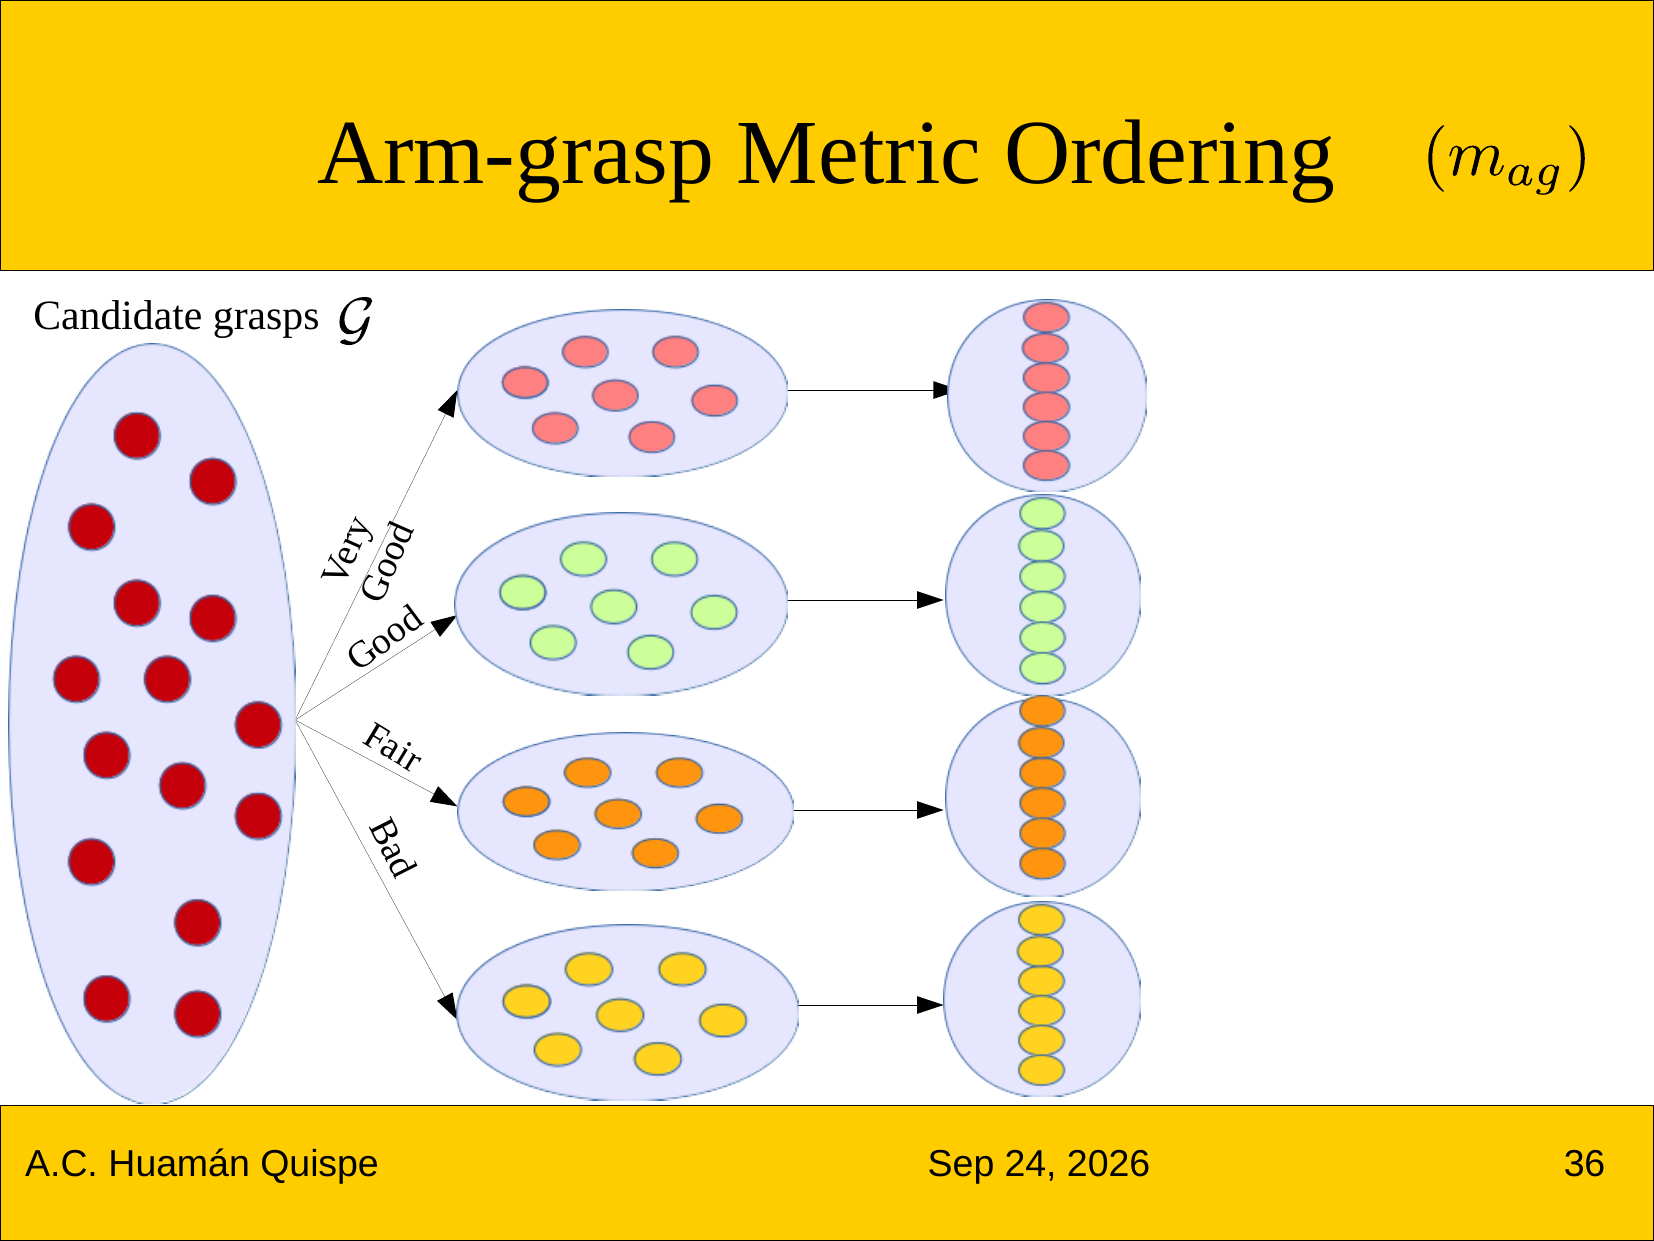

# Arm-grasp Metric Ordering
Candidate grasps
Very Good
Good
Fair
Bad